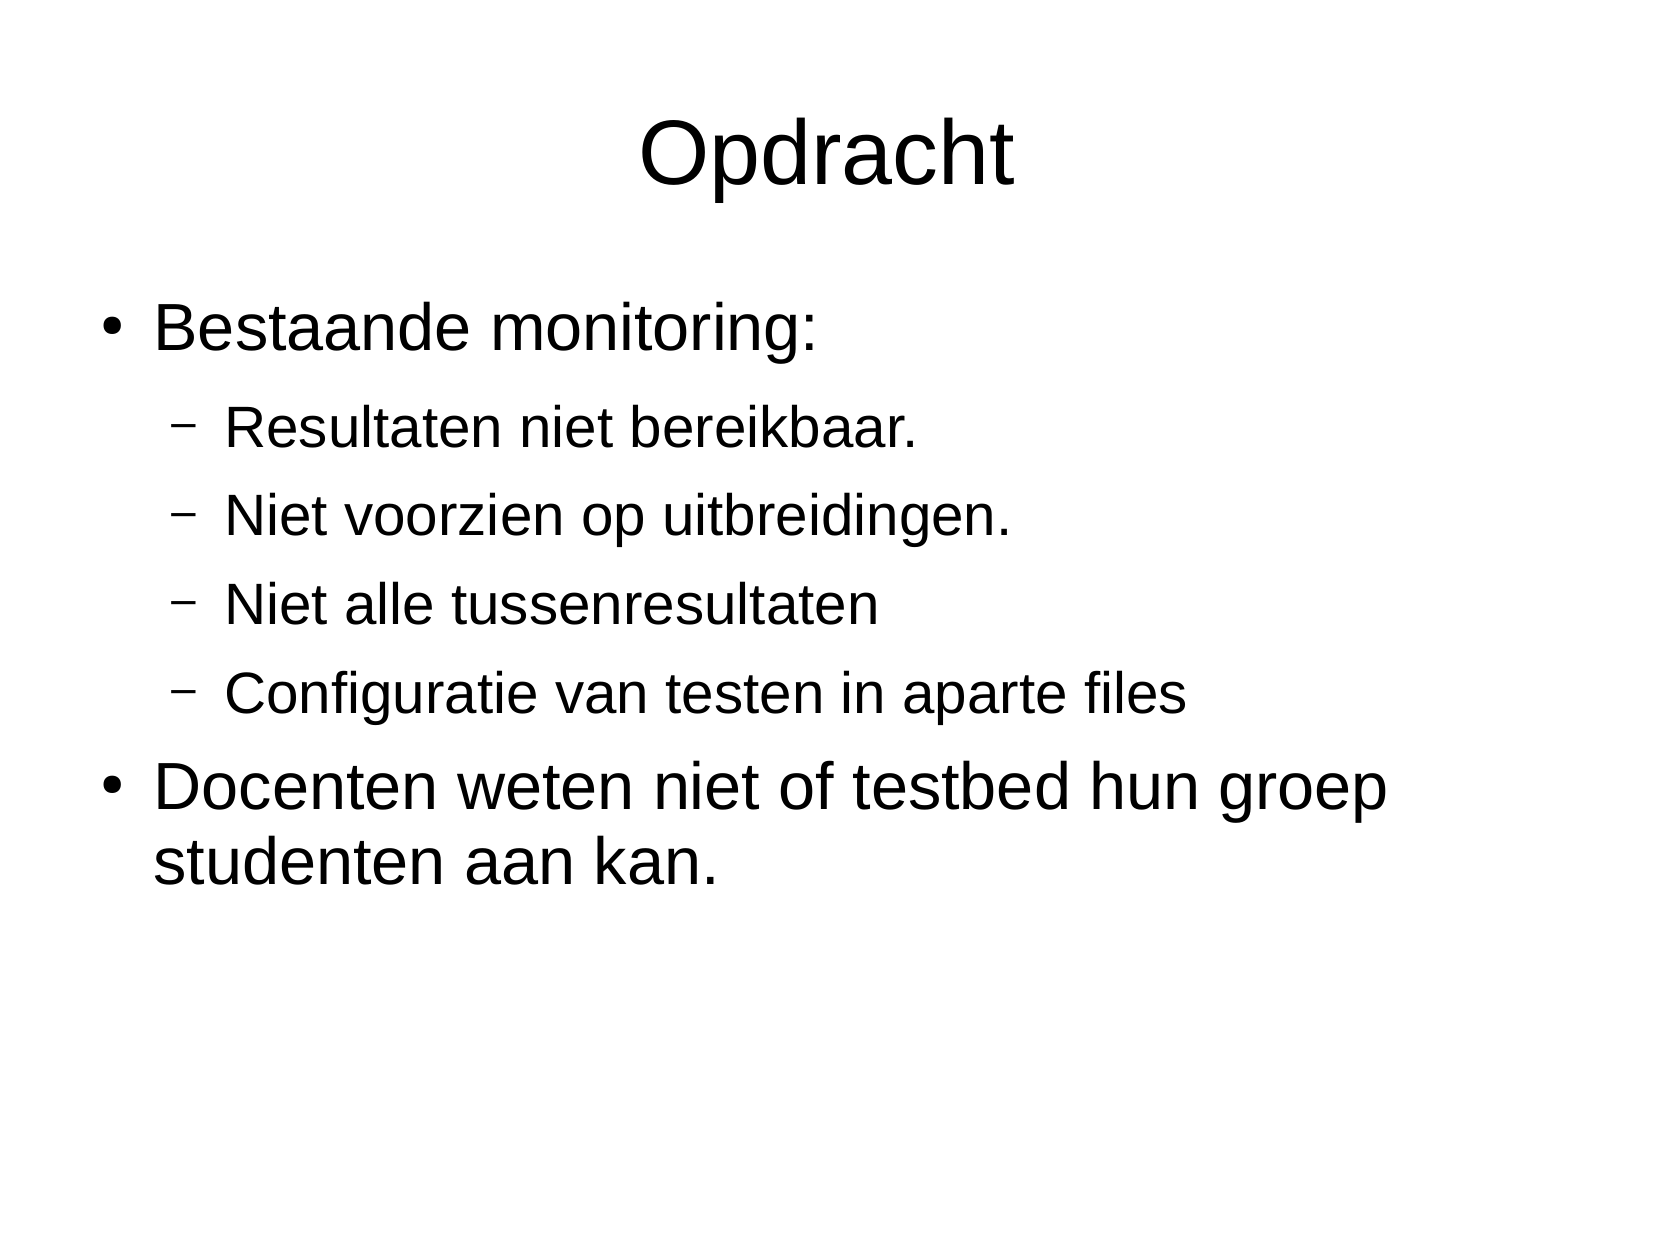

# Opdracht
Bestaande monitoring:
Resultaten niet bereikbaar.
Niet voorzien op uitbreidingen.
Niet alle tussenresultaten
Configuratie van testen in aparte files
Docenten weten niet of testbed hun groep studenten aan kan.